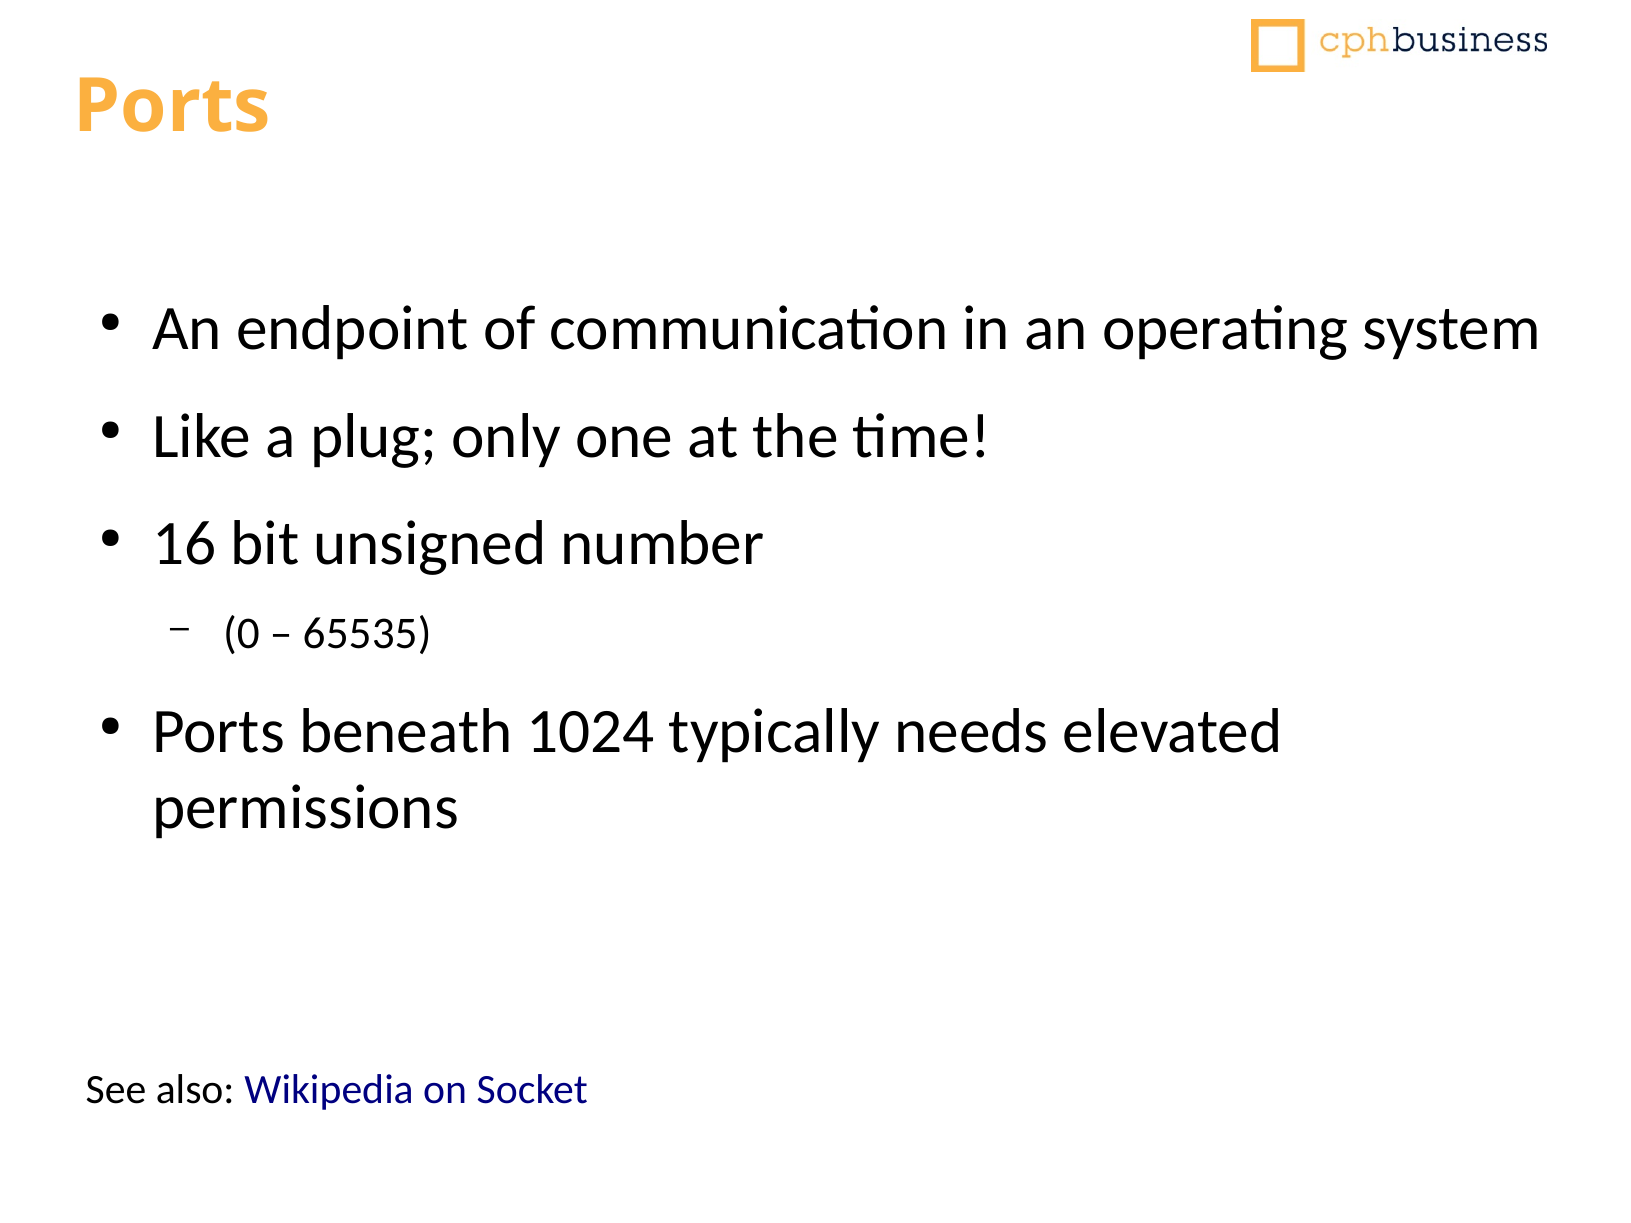

Ports
# An endpoint of communication in an operating system
Like a plug; only one at the time!
16 bit unsigned number
(0 – 65535)
Ports beneath 1024 typically needs elevated permissions
See also: Wikipedia on Socket